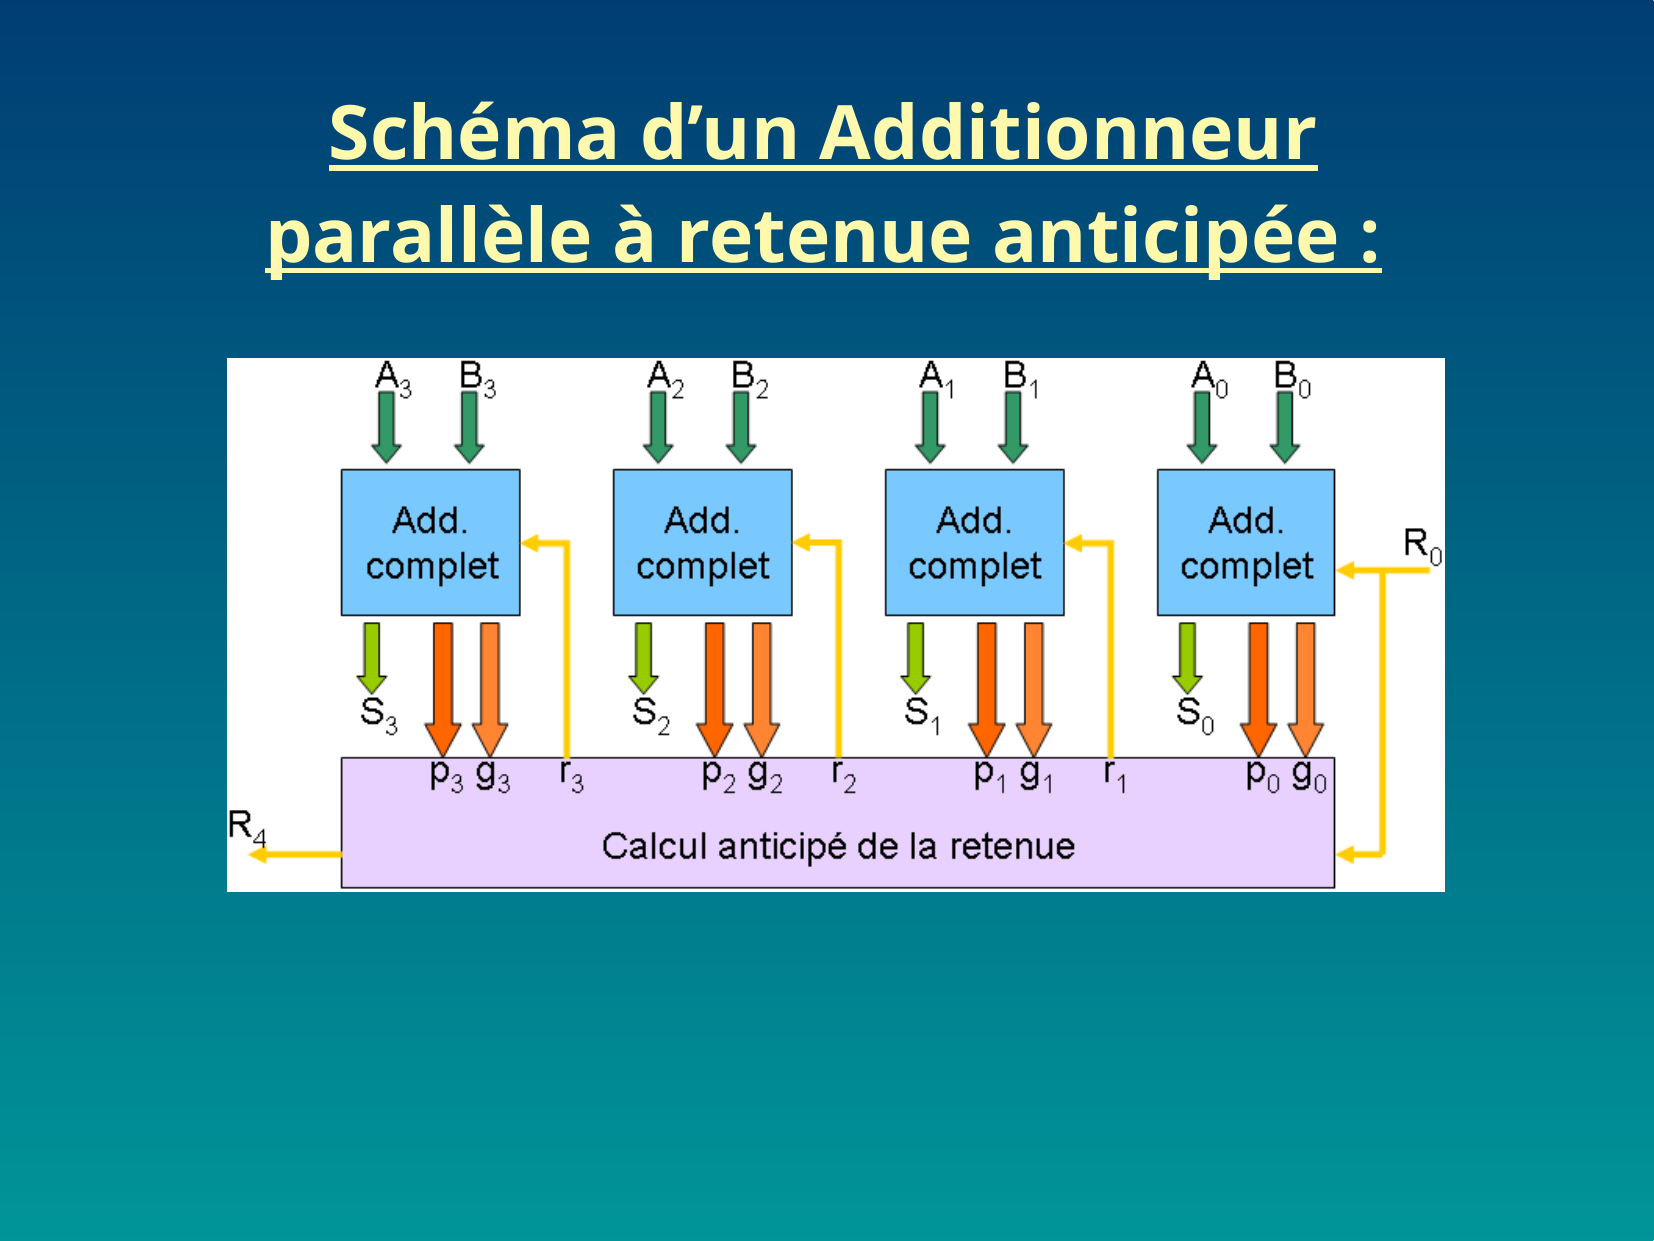

Schéma d’un Additionneur parallèle à retenue anticipée :